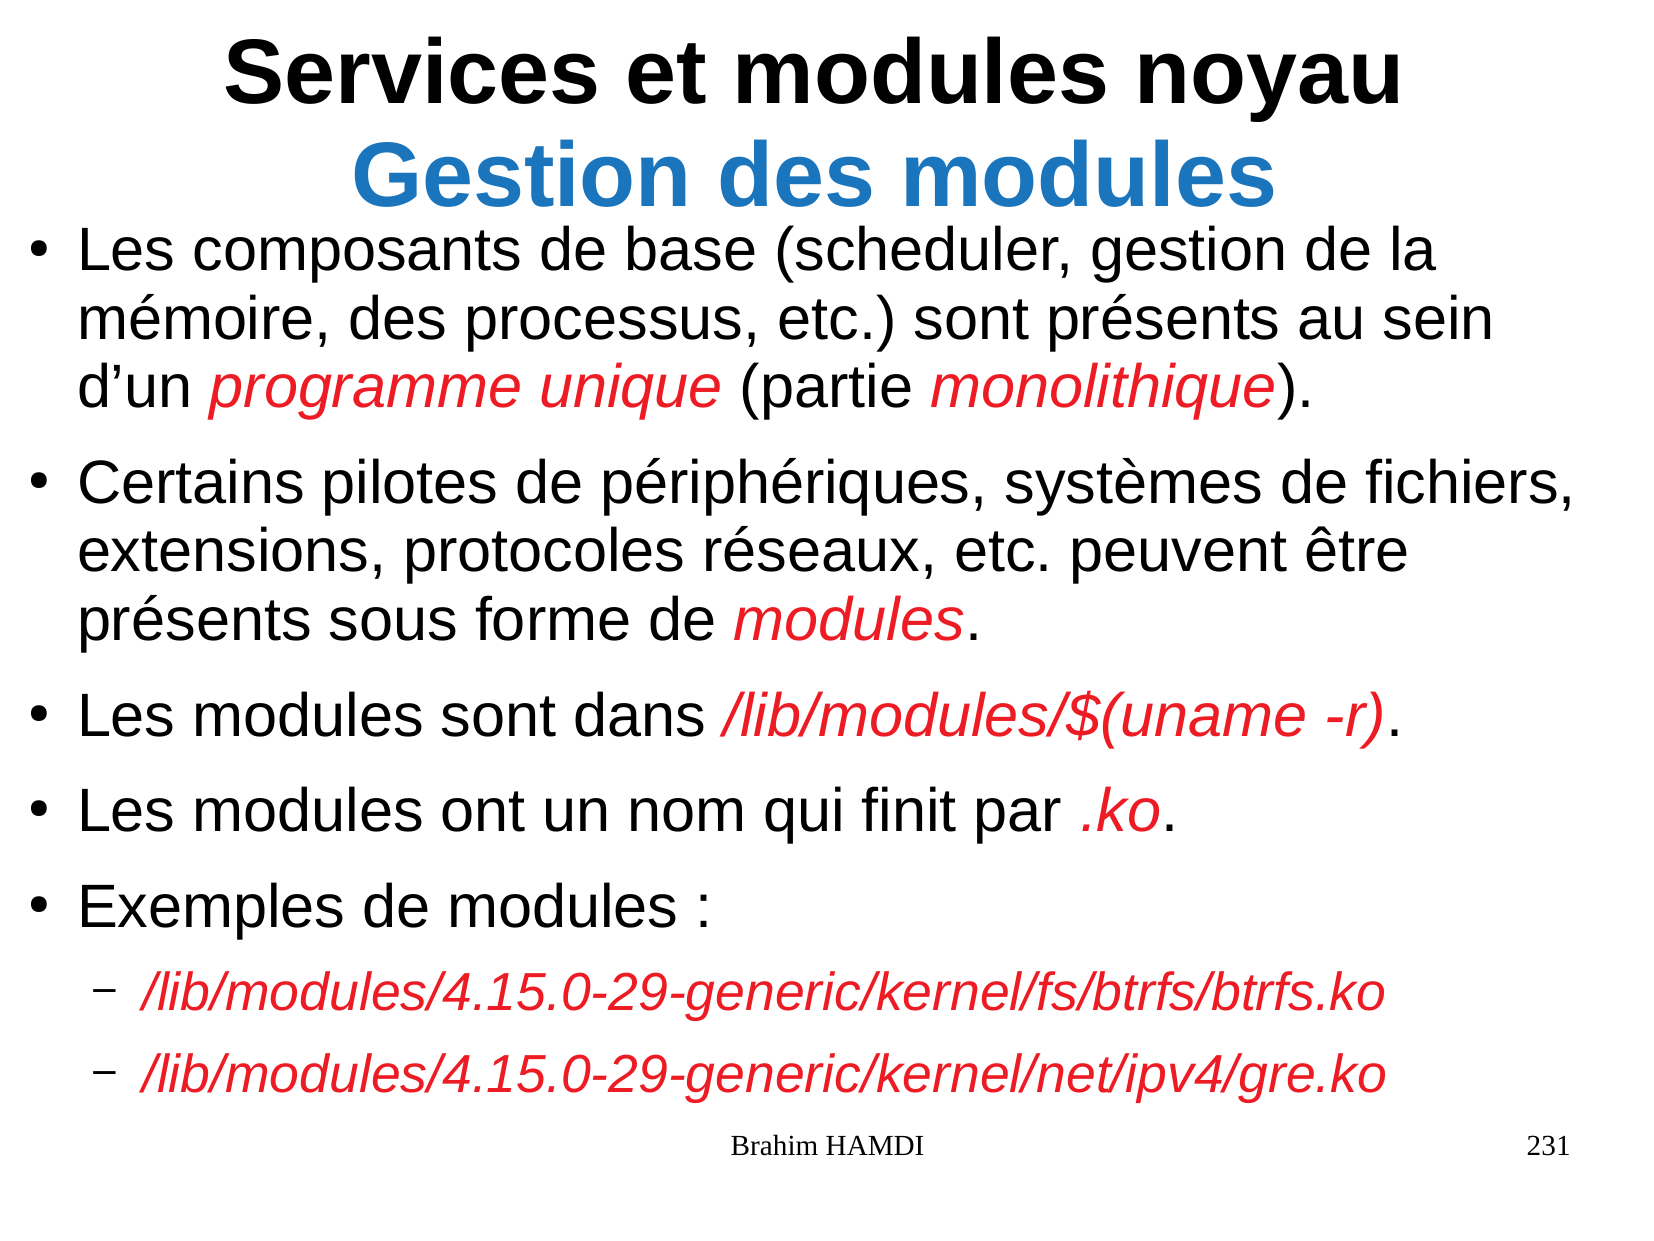

# Services et modules noyau Gestion des modules
Les composants de base (scheduler, gestion de la mémoire, des processus, etc.) sont présents au sein d’un programme unique (partie monolithique).
Certains pilotes de périphériques, systèmes de fichiers, extensions, protocoles réseaux, etc. peuvent être présents sous forme de modules.
Les modules sont dans /lib/modules/$(uname -r).
Les modules ont un nom qui finit par .ko.
Exemples de modules :
/lib/modules/4.15.0-29-generic/kernel/fs/btrfs/btrfs.ko
/lib/modules/4.15.0-29-generic/kernel/net/ipv4/gre.ko
Brahim HAMDI
231